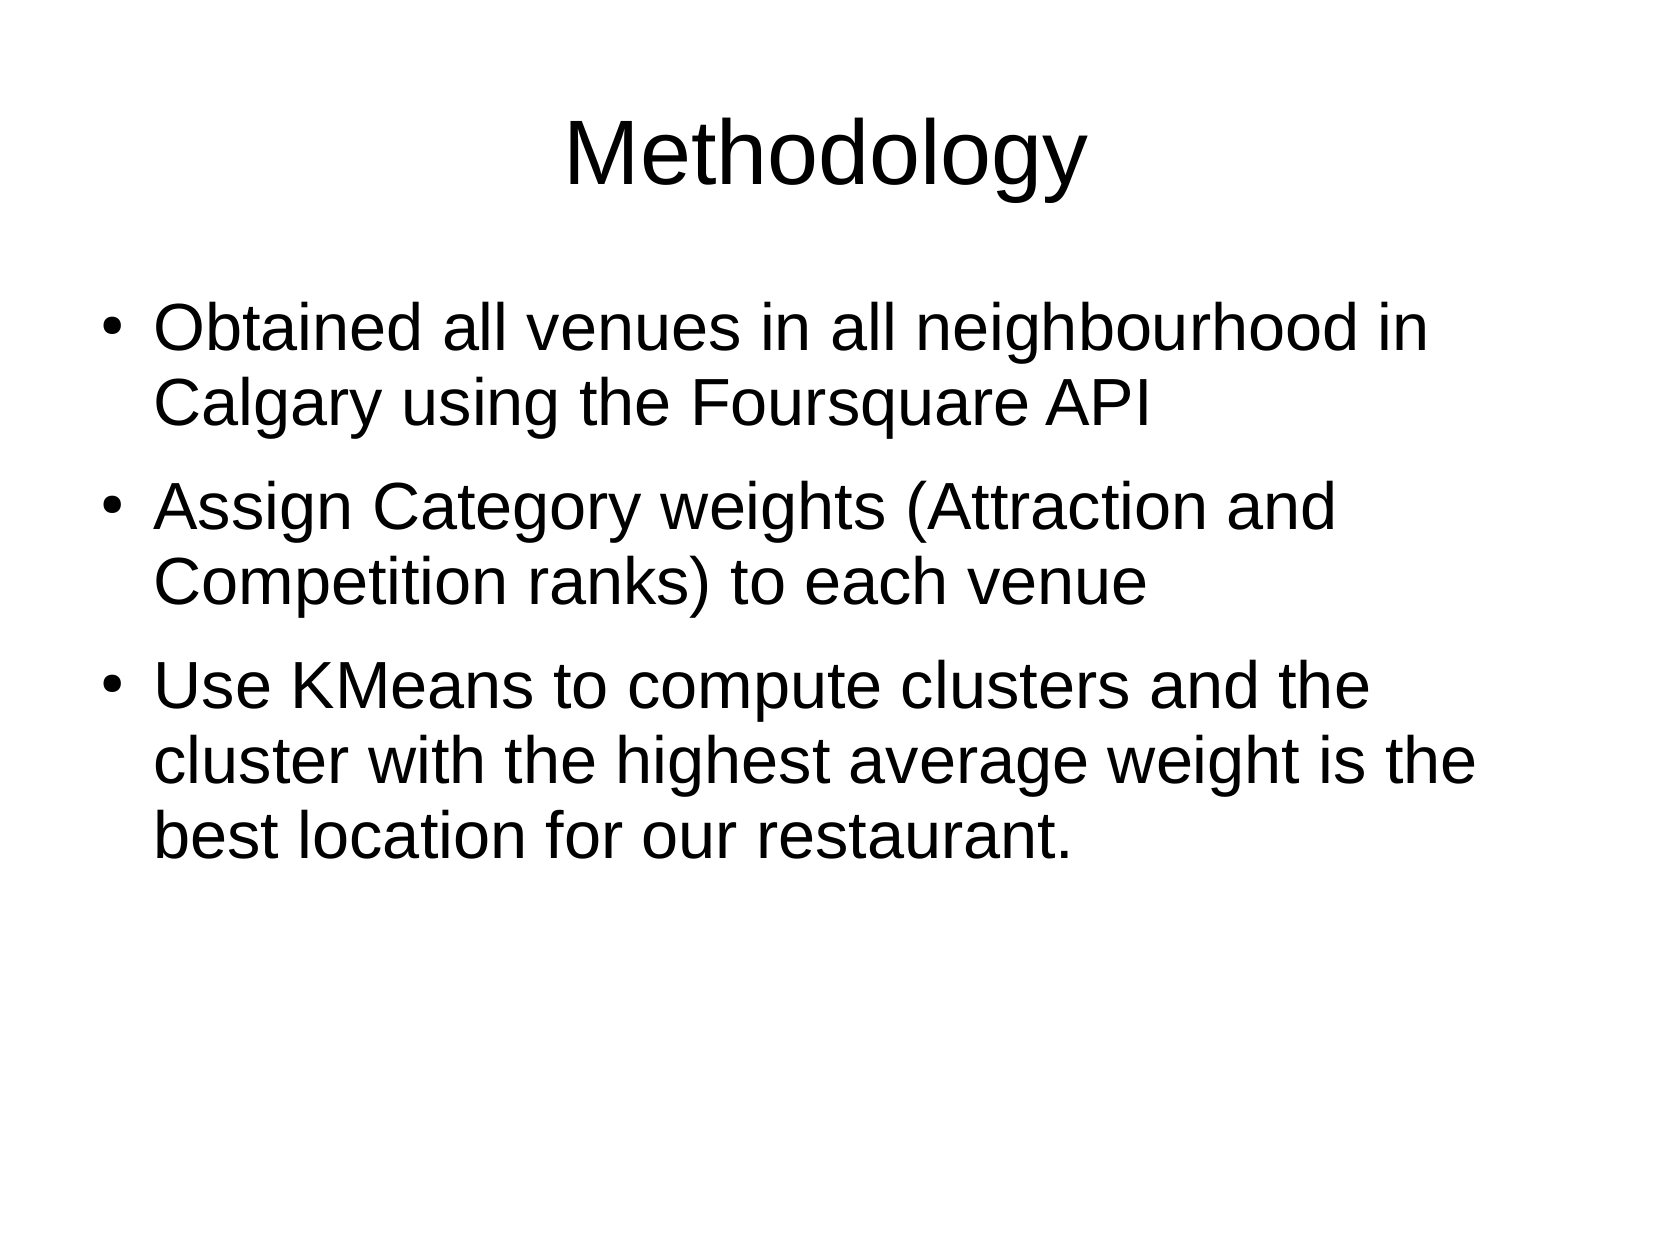

# Methodology
Obtained all venues in all neighbourhood in Calgary using the Foursquare API
Assign Category weights (Attraction and Competition ranks) to each venue
Use KMeans to compute clusters and the cluster with the highest average weight is the best location for our restaurant.